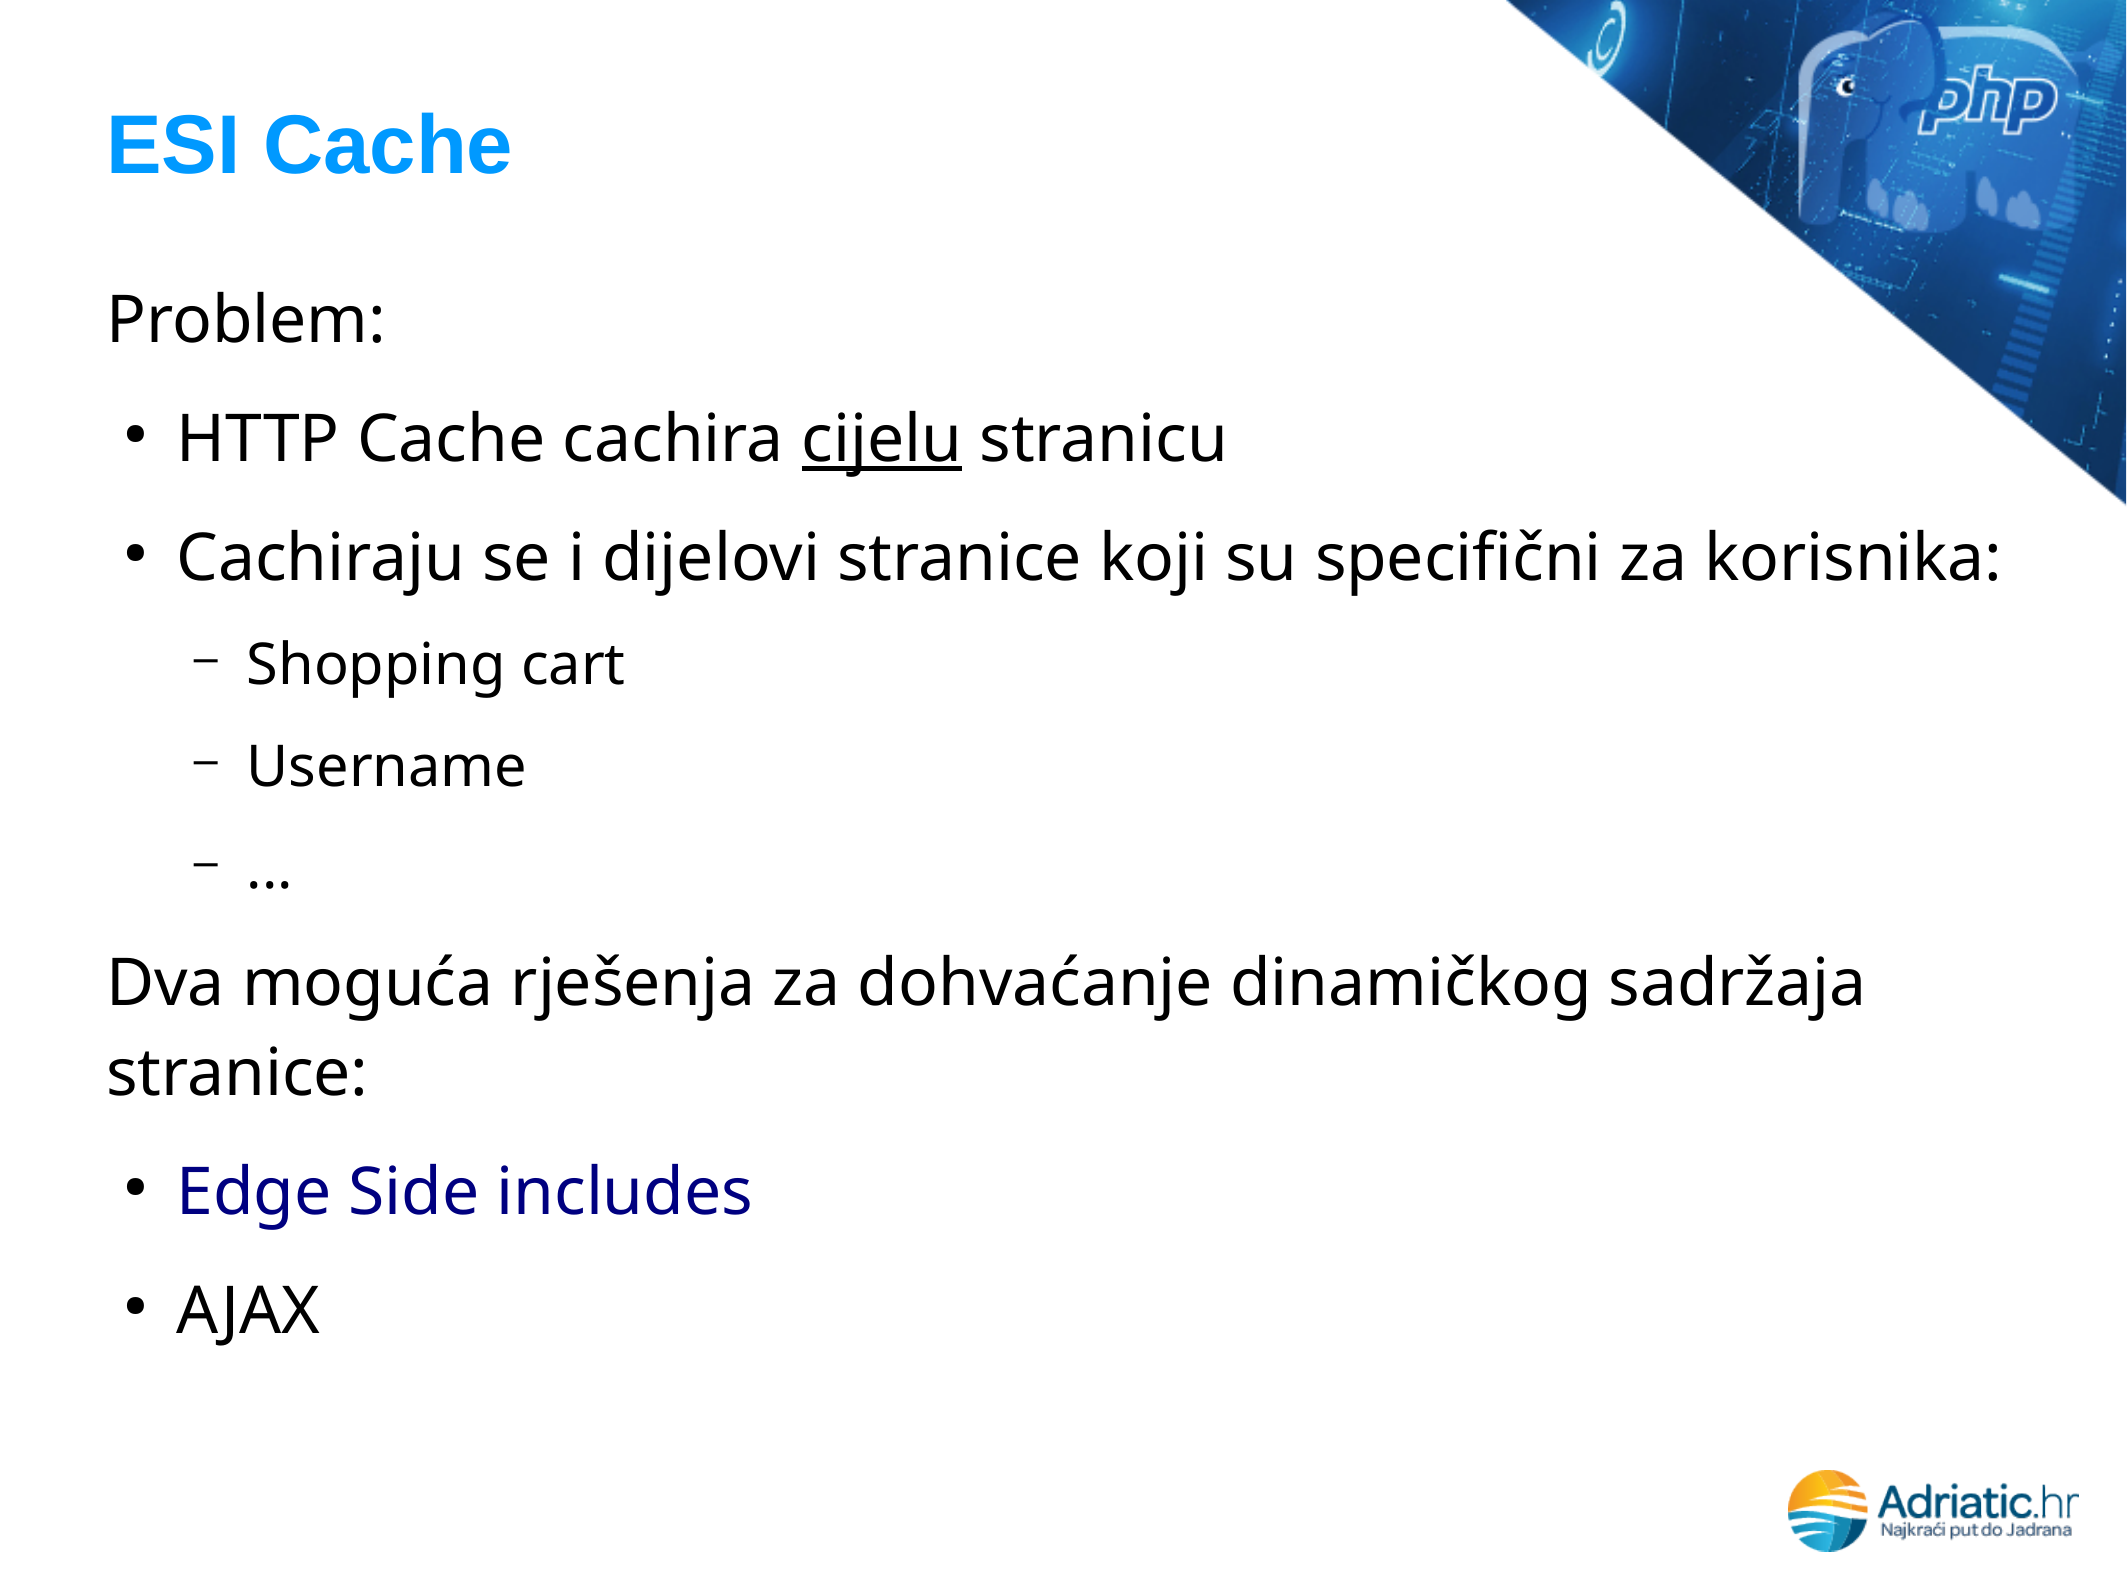

# ESI Cache
Problem:
HTTP Cache cachira cijelu stranicu
Cachiraju se i dijelovi stranice koji su specifični za korisnika:
Shopping cart
Username
...
Dva moguća rješenja za dohvaćanje dinamičkog sadržaja stranice:
Edge Side includes
AJAX